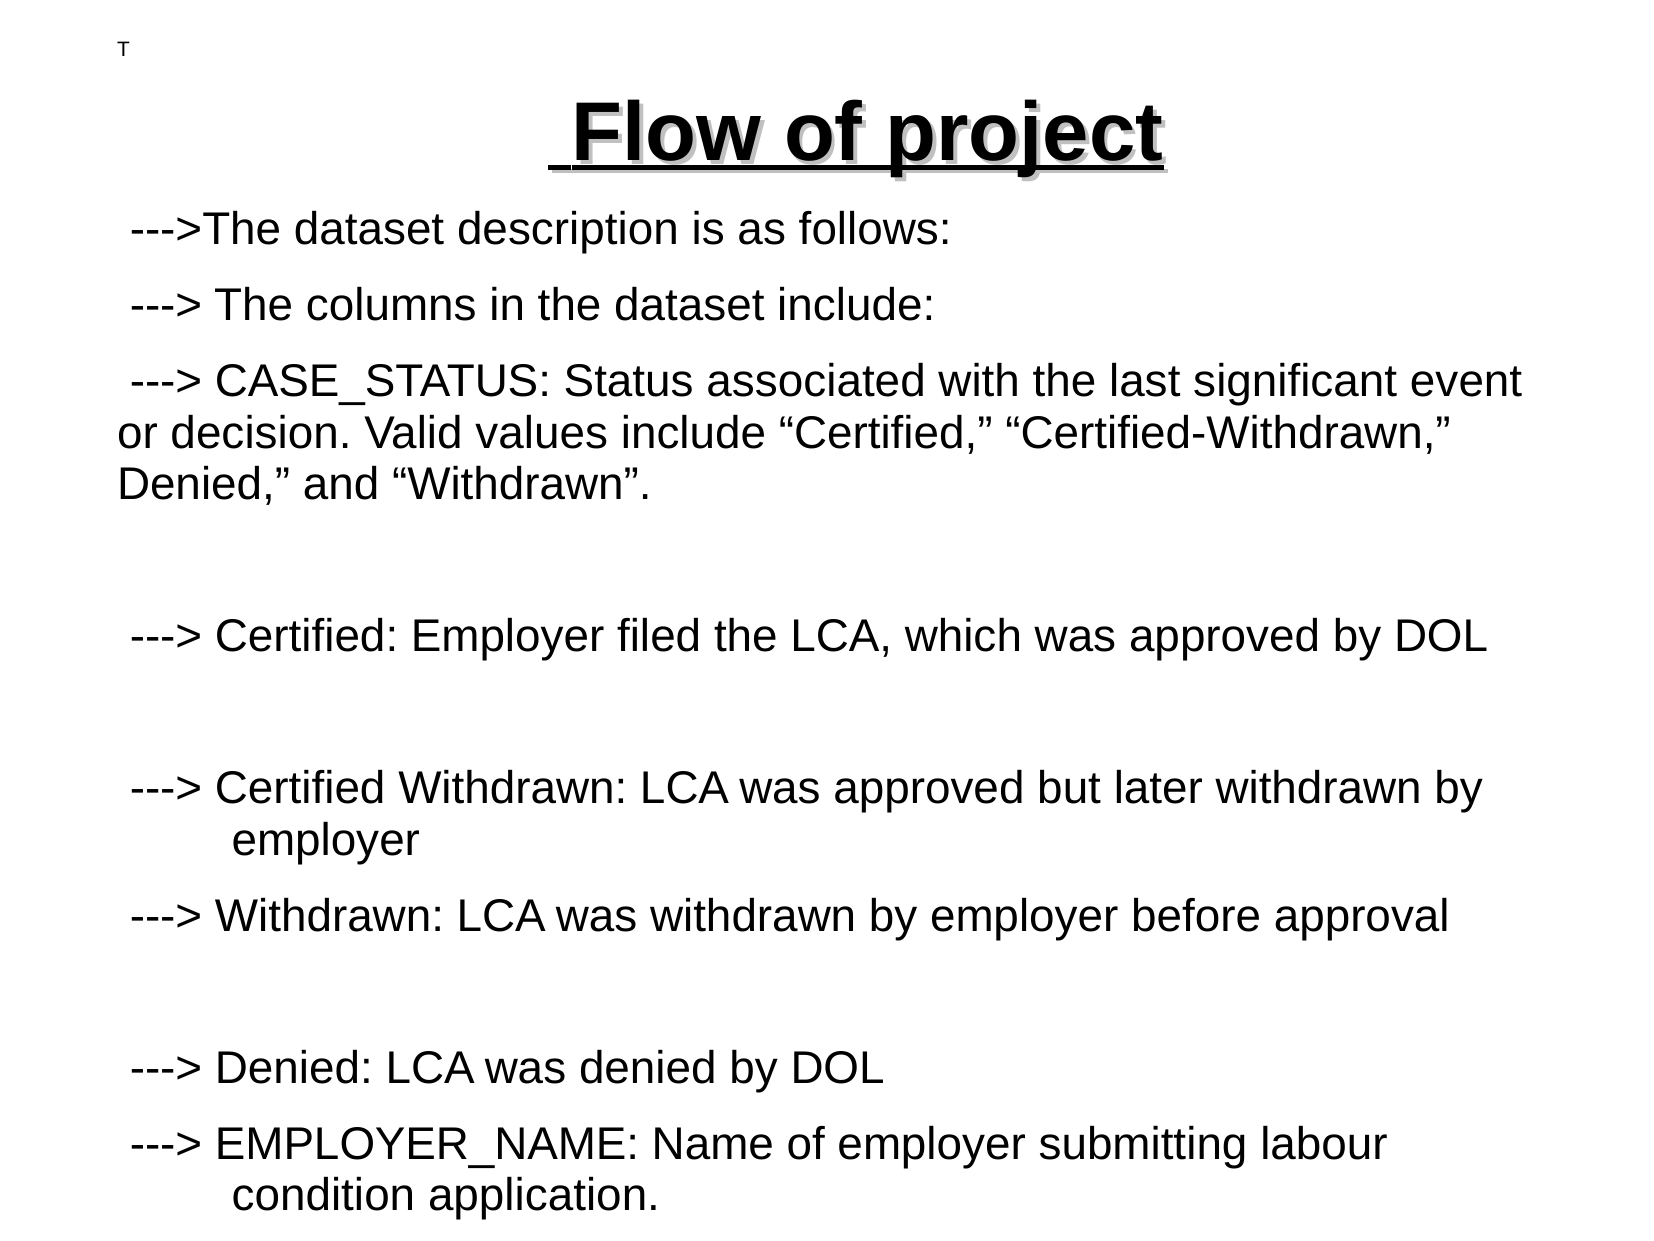

T
 Flow of project
 --->The dataset description is as follows:
 ---> The columns in the dataset include:
 ---> CASE_STATUS: Status associated with the last significant event or decision. Valid values include “Certified,” “Certified-Withdrawn,” Denied,” and “Withdrawn”.
 ---> Certified: Employer filed the LCA, which was approved by DOL
 ---> Certified Withdrawn: LCA was approved but later withdrawn by employer
 ---> Withdrawn: LCA was withdrawn by employer before approval
 ---> Denied: LCA was denied by DOL
 ---> EMPLOYER_NAME: Name of employer submitting labour condition application.